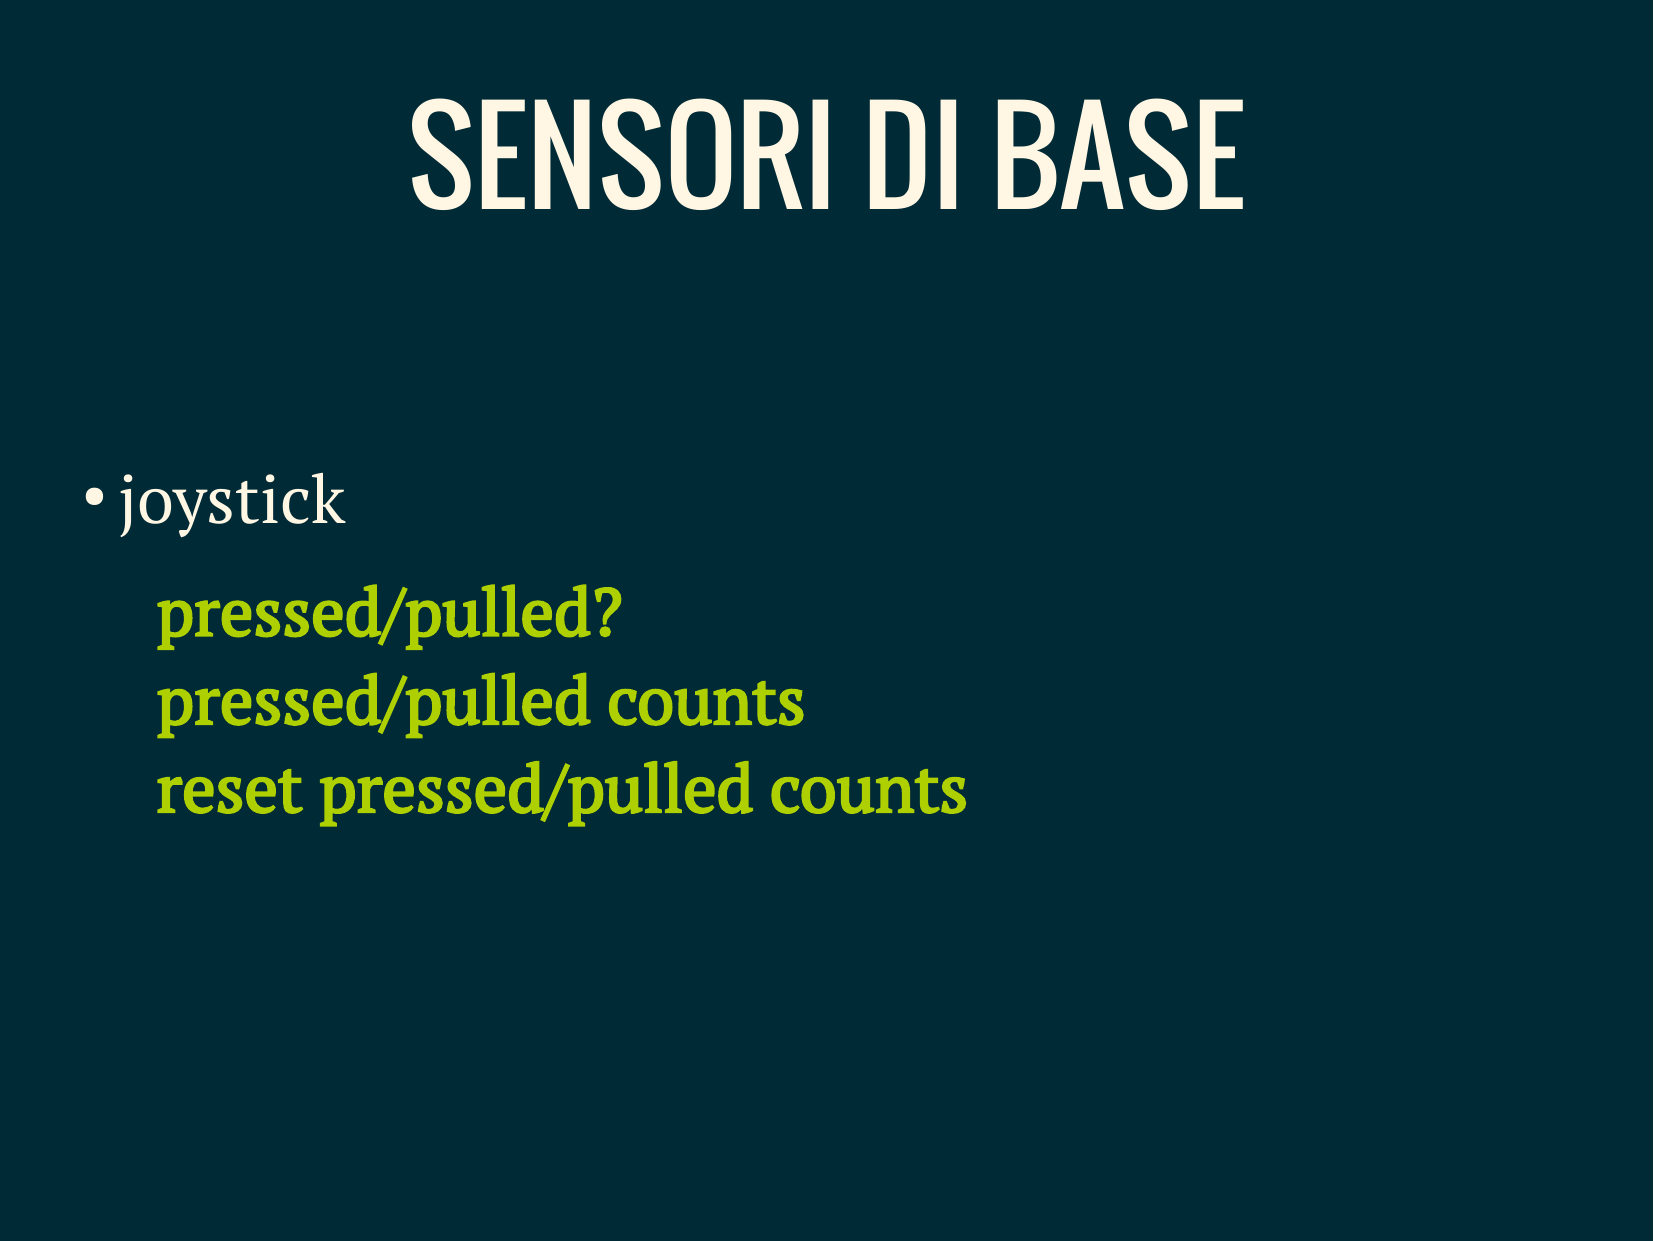

# SENSORI di base
joystick
	pressed/pulled?
	pressed/pulled counts
	reset pressed/pulled counts